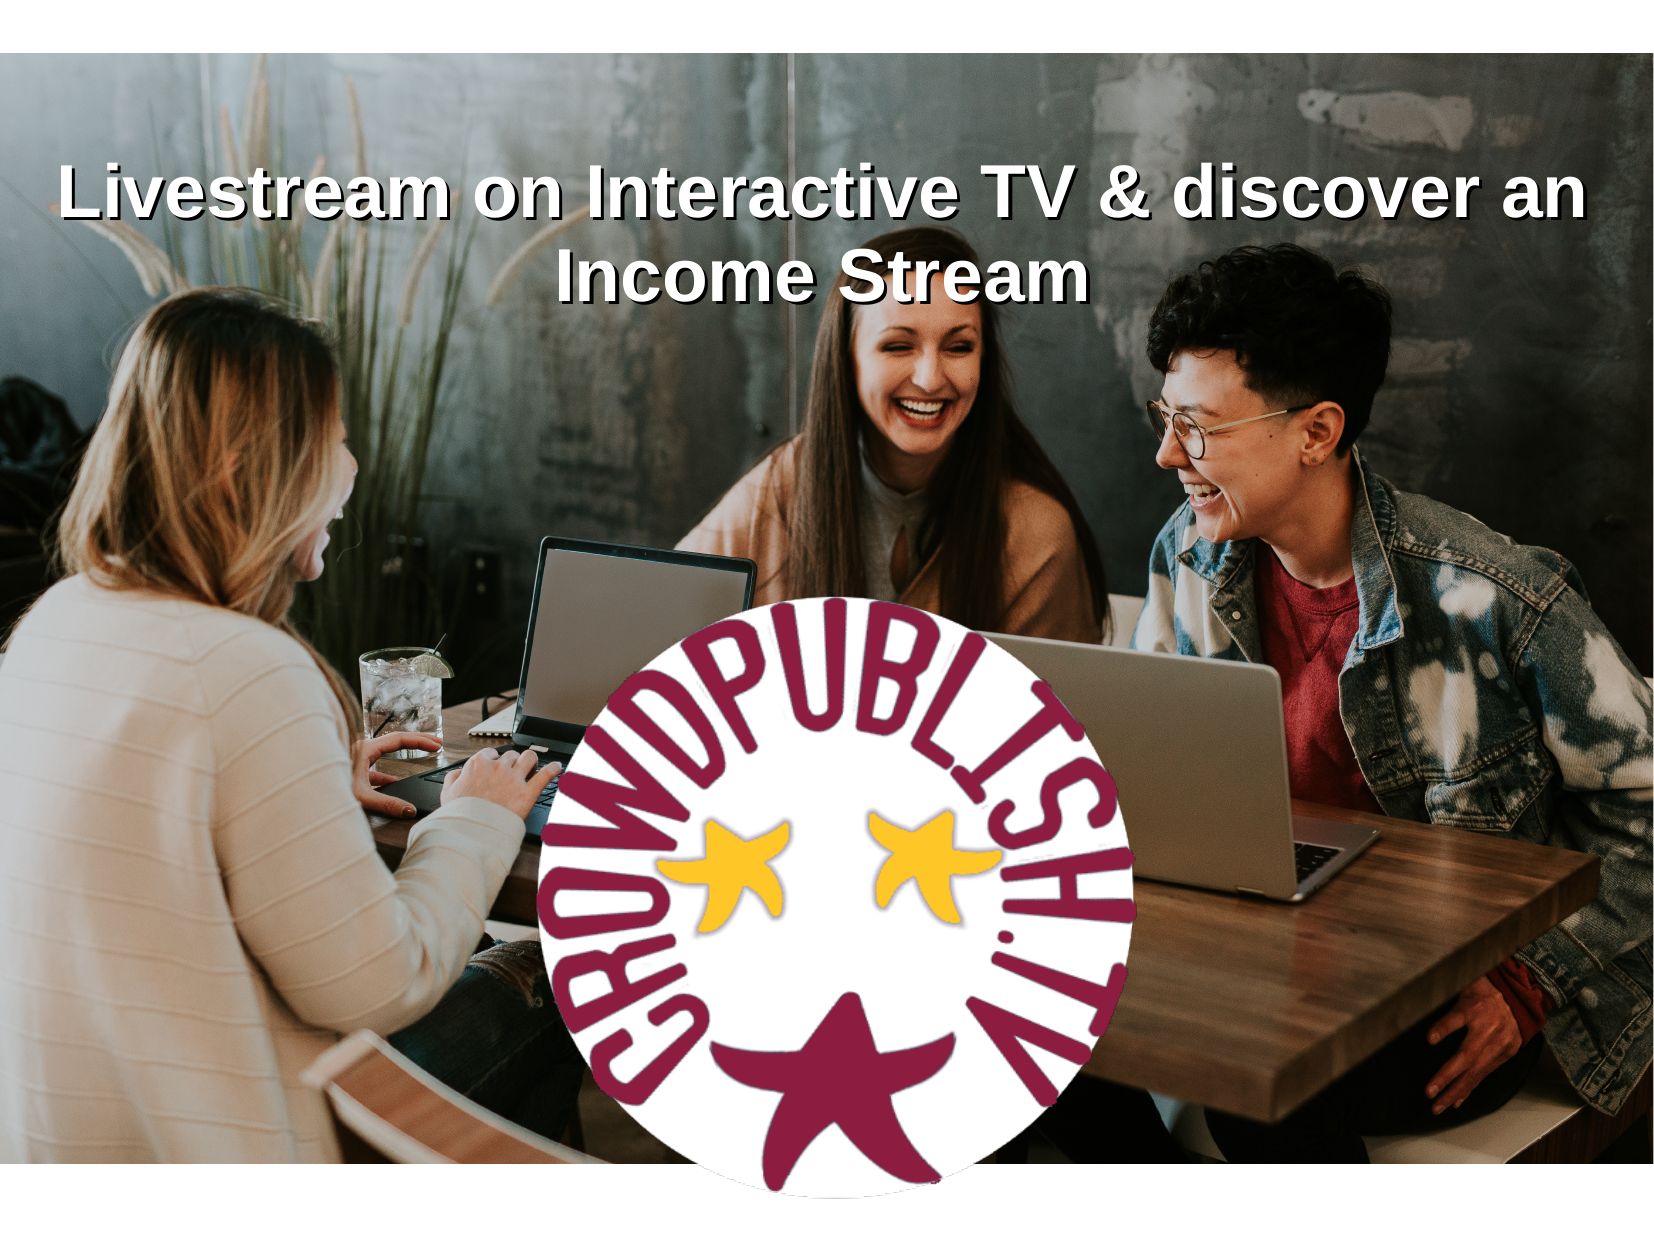

Livestream on Interactive TV & discover an Income Stream